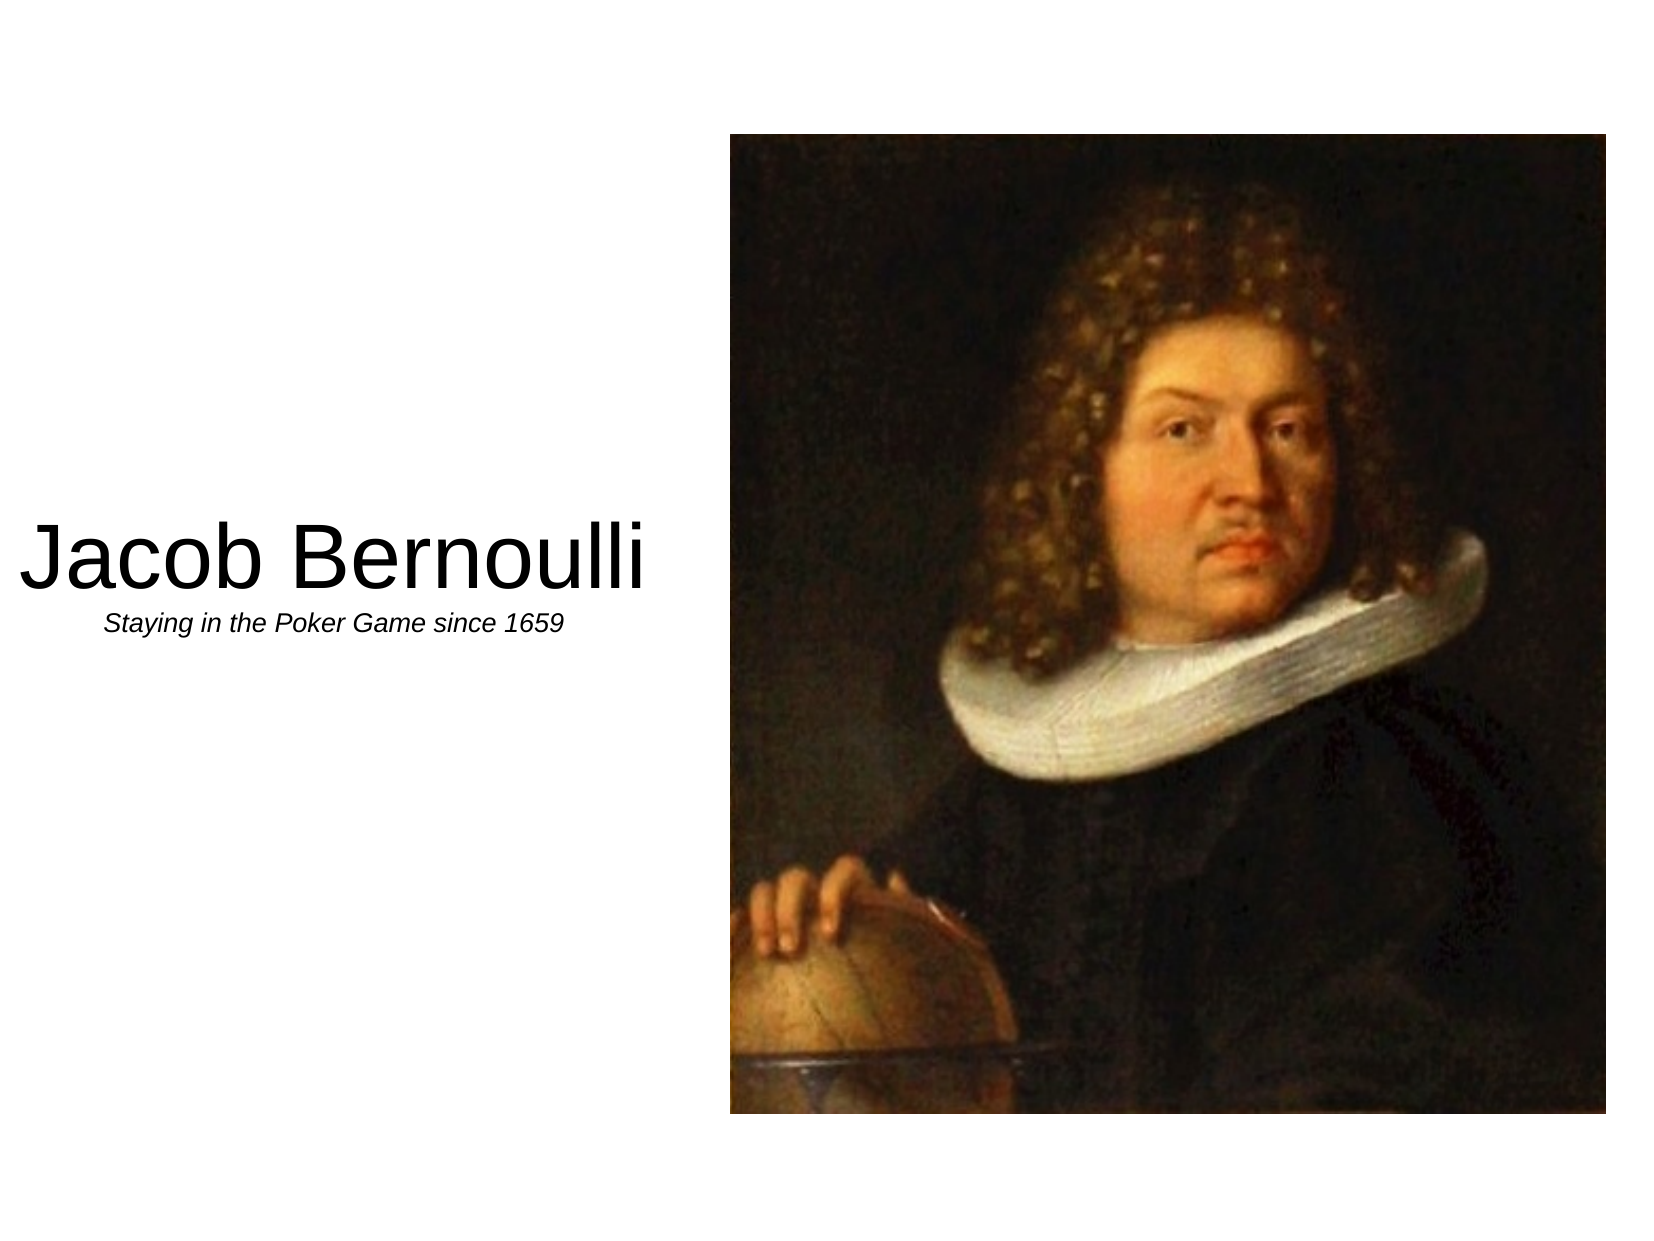

#
Jacob Bernoulli
Staying in the Poker Game since 1659